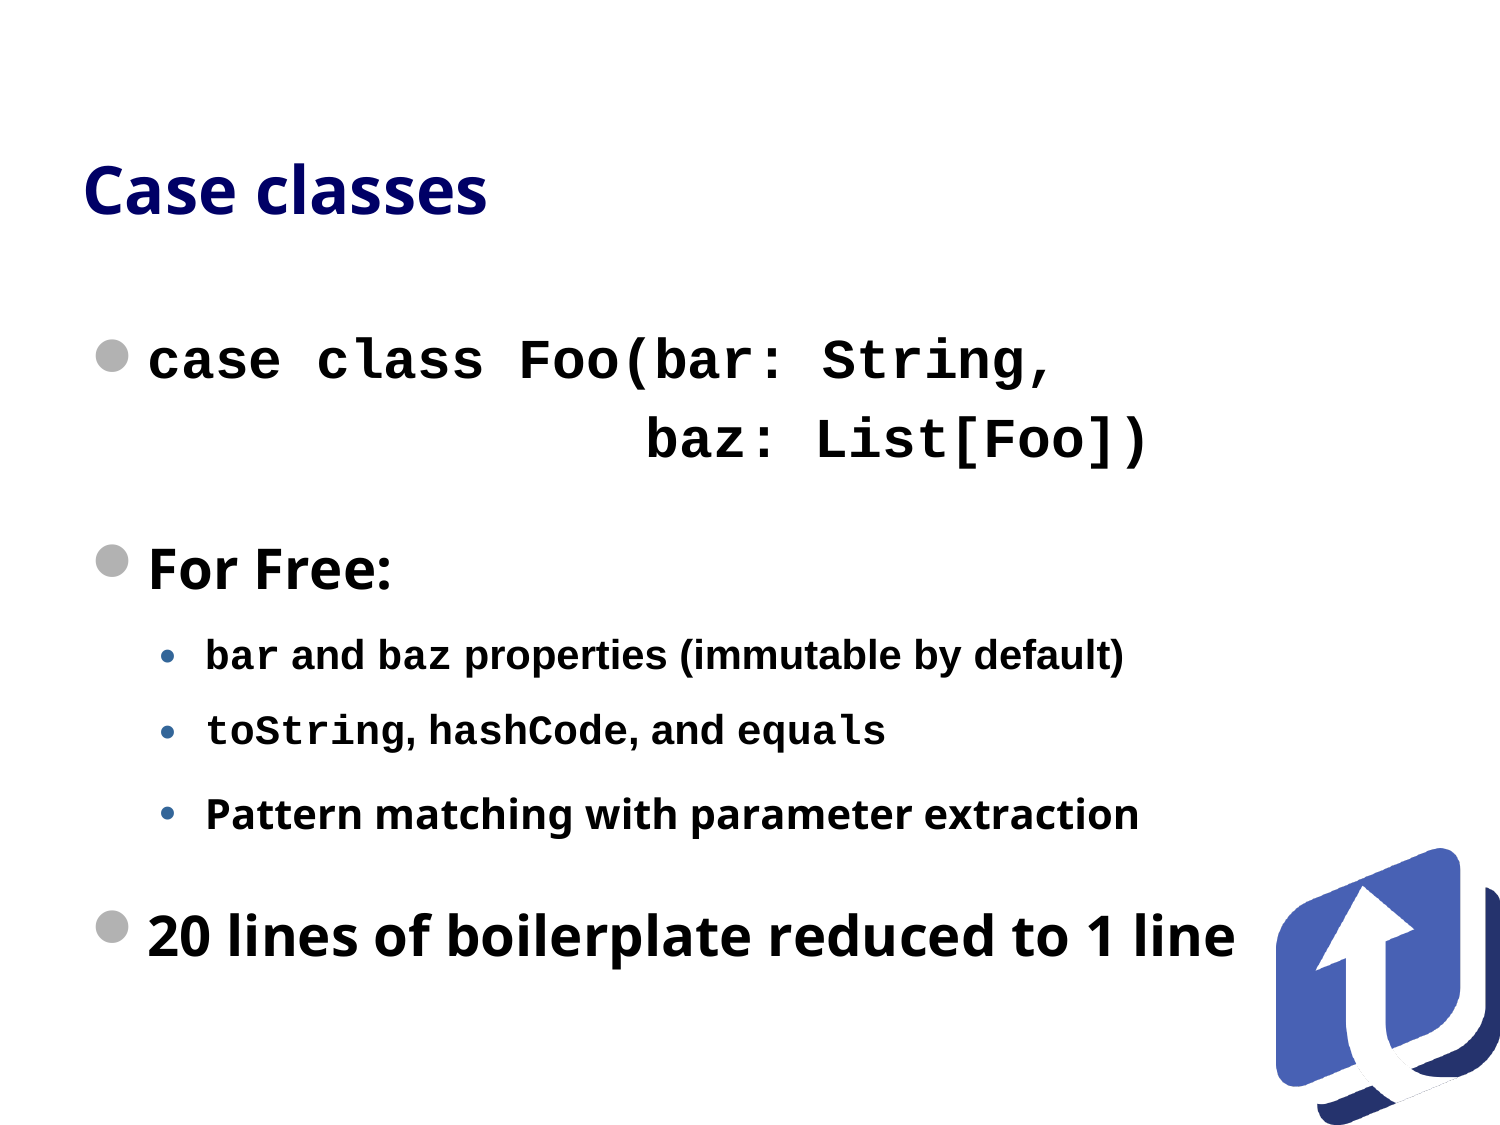

# Case classes
case class Foo(bar: String,
 baz: List[Foo])
For Free:
bar and baz properties (immutable by default)
toString, hashCode, and equals
Pattern matching with parameter extraction
20 lines of boilerplate reduced to 1 line